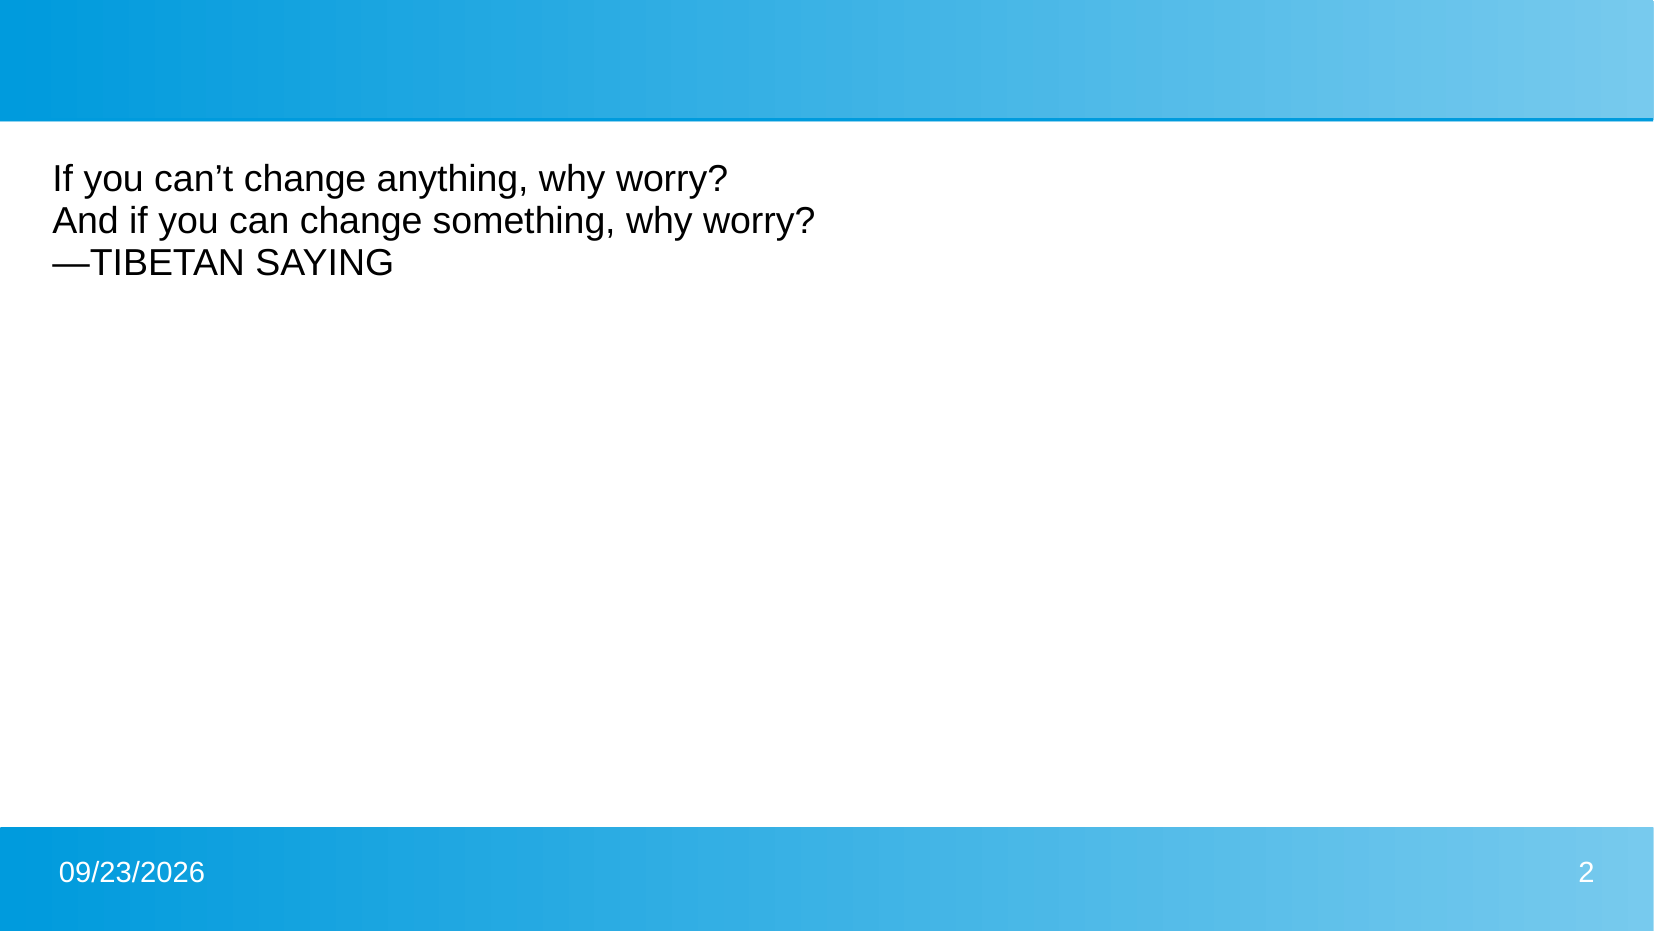

#
If you can’t change anything, why worry?
And if you can change something, why worry?
—TIBETAN SAYING
2